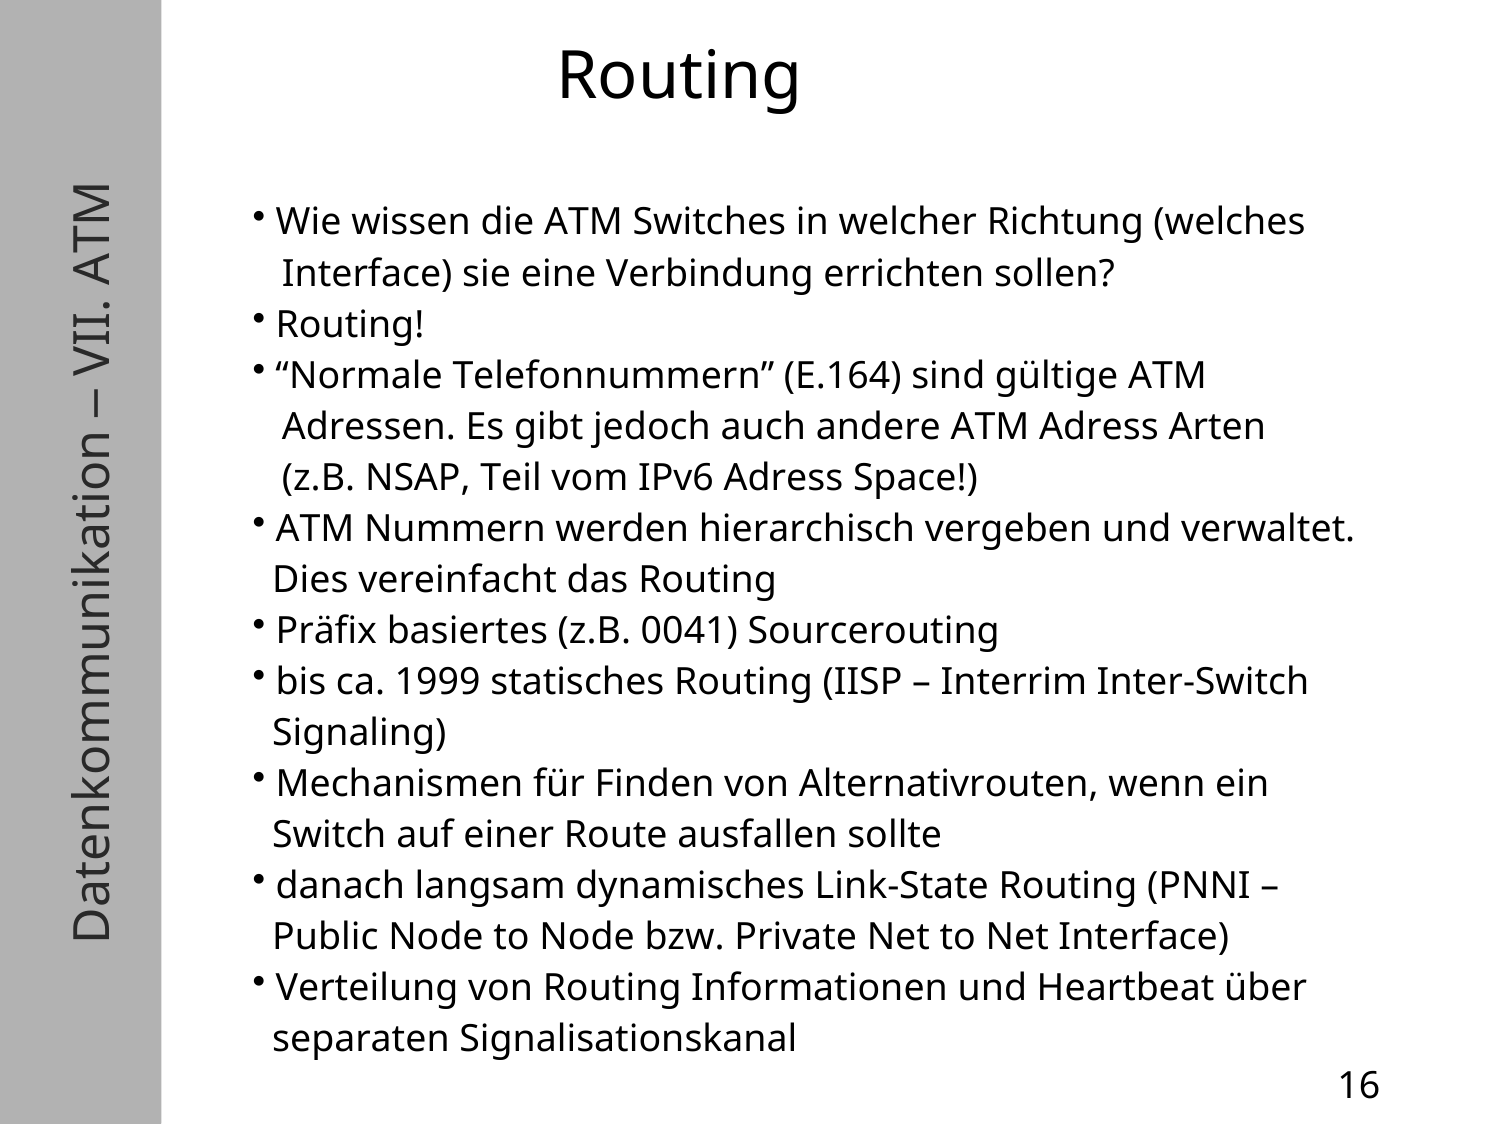

Routing
 Wie wissen die ATM Switches in welcher Richtung (welches
 Interface) sie eine Verbindung errichten sollen?
 Routing!
 “Normale Telefonnummern” (E.164) sind gültige ATM
 Adressen. Es gibt jedoch auch andere ATM Adress Arten
 (z.B. NSAP, Teil vom IPv6 Adress Space!)
 ATM Nummern werden hierarchisch vergeben und verwaltet.
 Dies vereinfacht das Routing
 Präfix basiertes (z.B. 0041) Sourcerouting
 bis ca. 1999 statisches Routing (IISP – Interrim Inter-Switch
 Signaling)
 Mechanismen für Finden von Alternativrouten, wenn ein
 Switch auf einer Route ausfallen sollte
 danach langsam dynamisches Link-State Routing (PNNI –
 Public Node to Node bzw. Private Net to Net Interface)
 Verteilung von Routing Informationen und Heartbeat über
 separaten Signalisationskanal
Datenkommunikation – VII. ATM